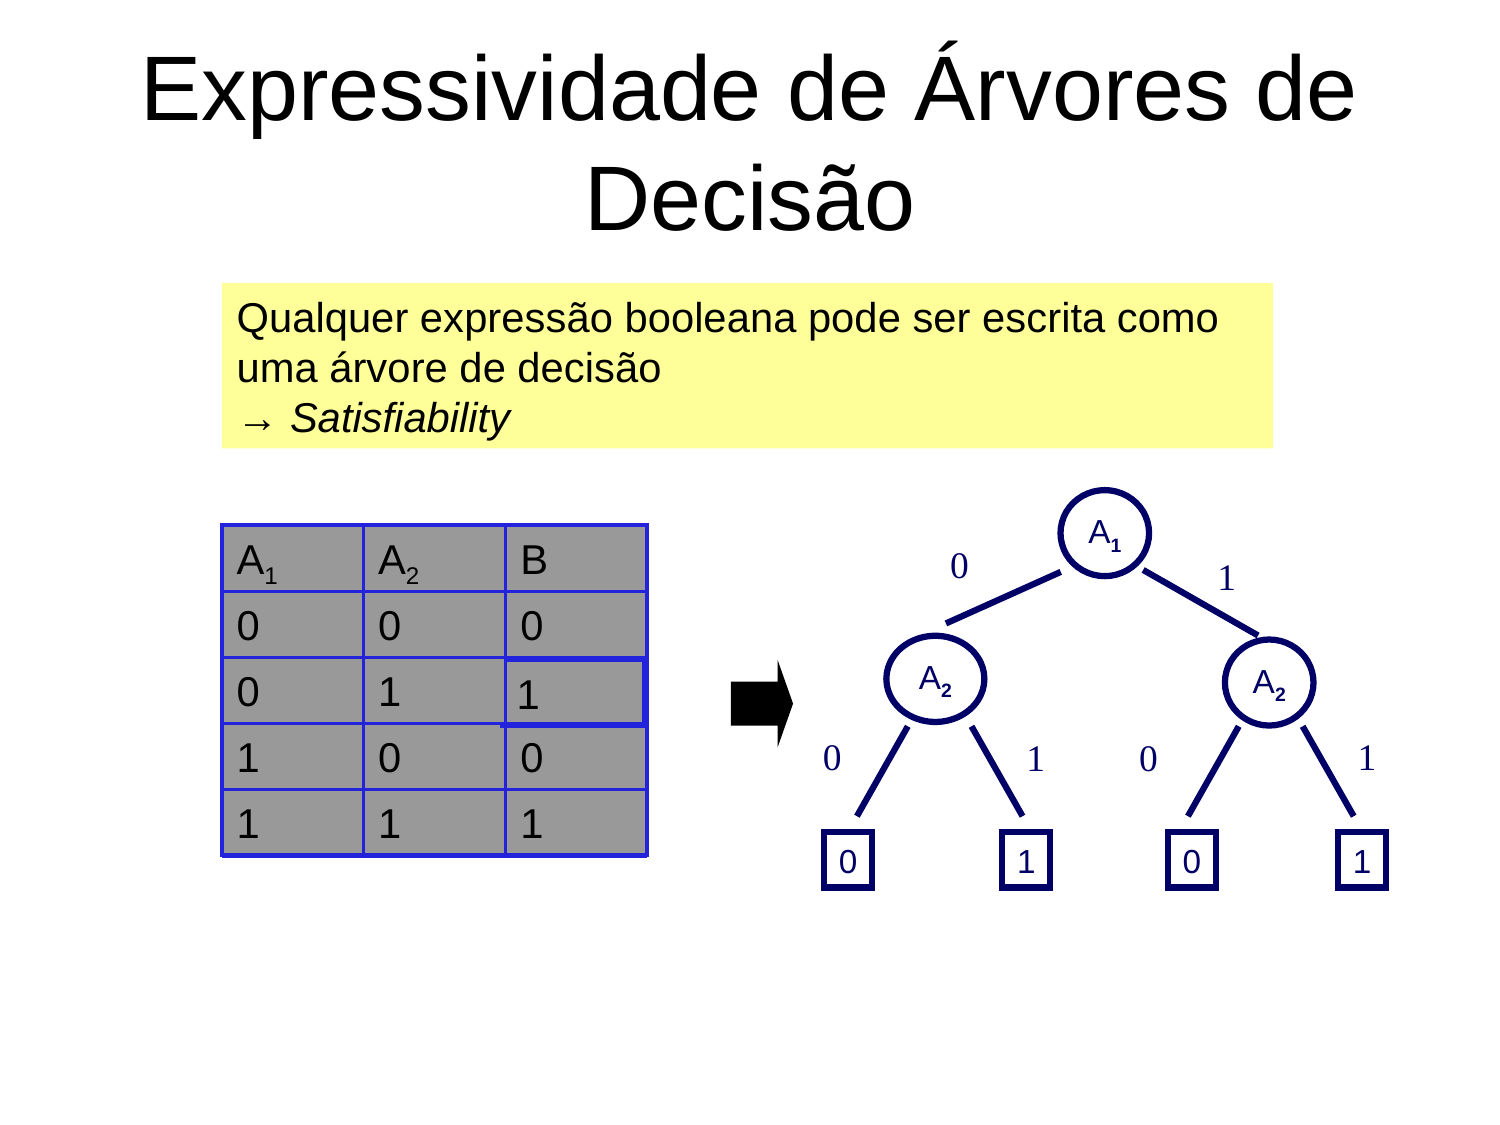

# Expressividade de Árvores de Decisão
Qualquer expressão booleana pode ser escrita como uma árvore de decisão
→ Satisfiability
A1
0
1
A2
A2
0
1
1
0
0
1
0
1
A1
A2
B
0
0
0
0
1
1
1
0
0
1
1
1